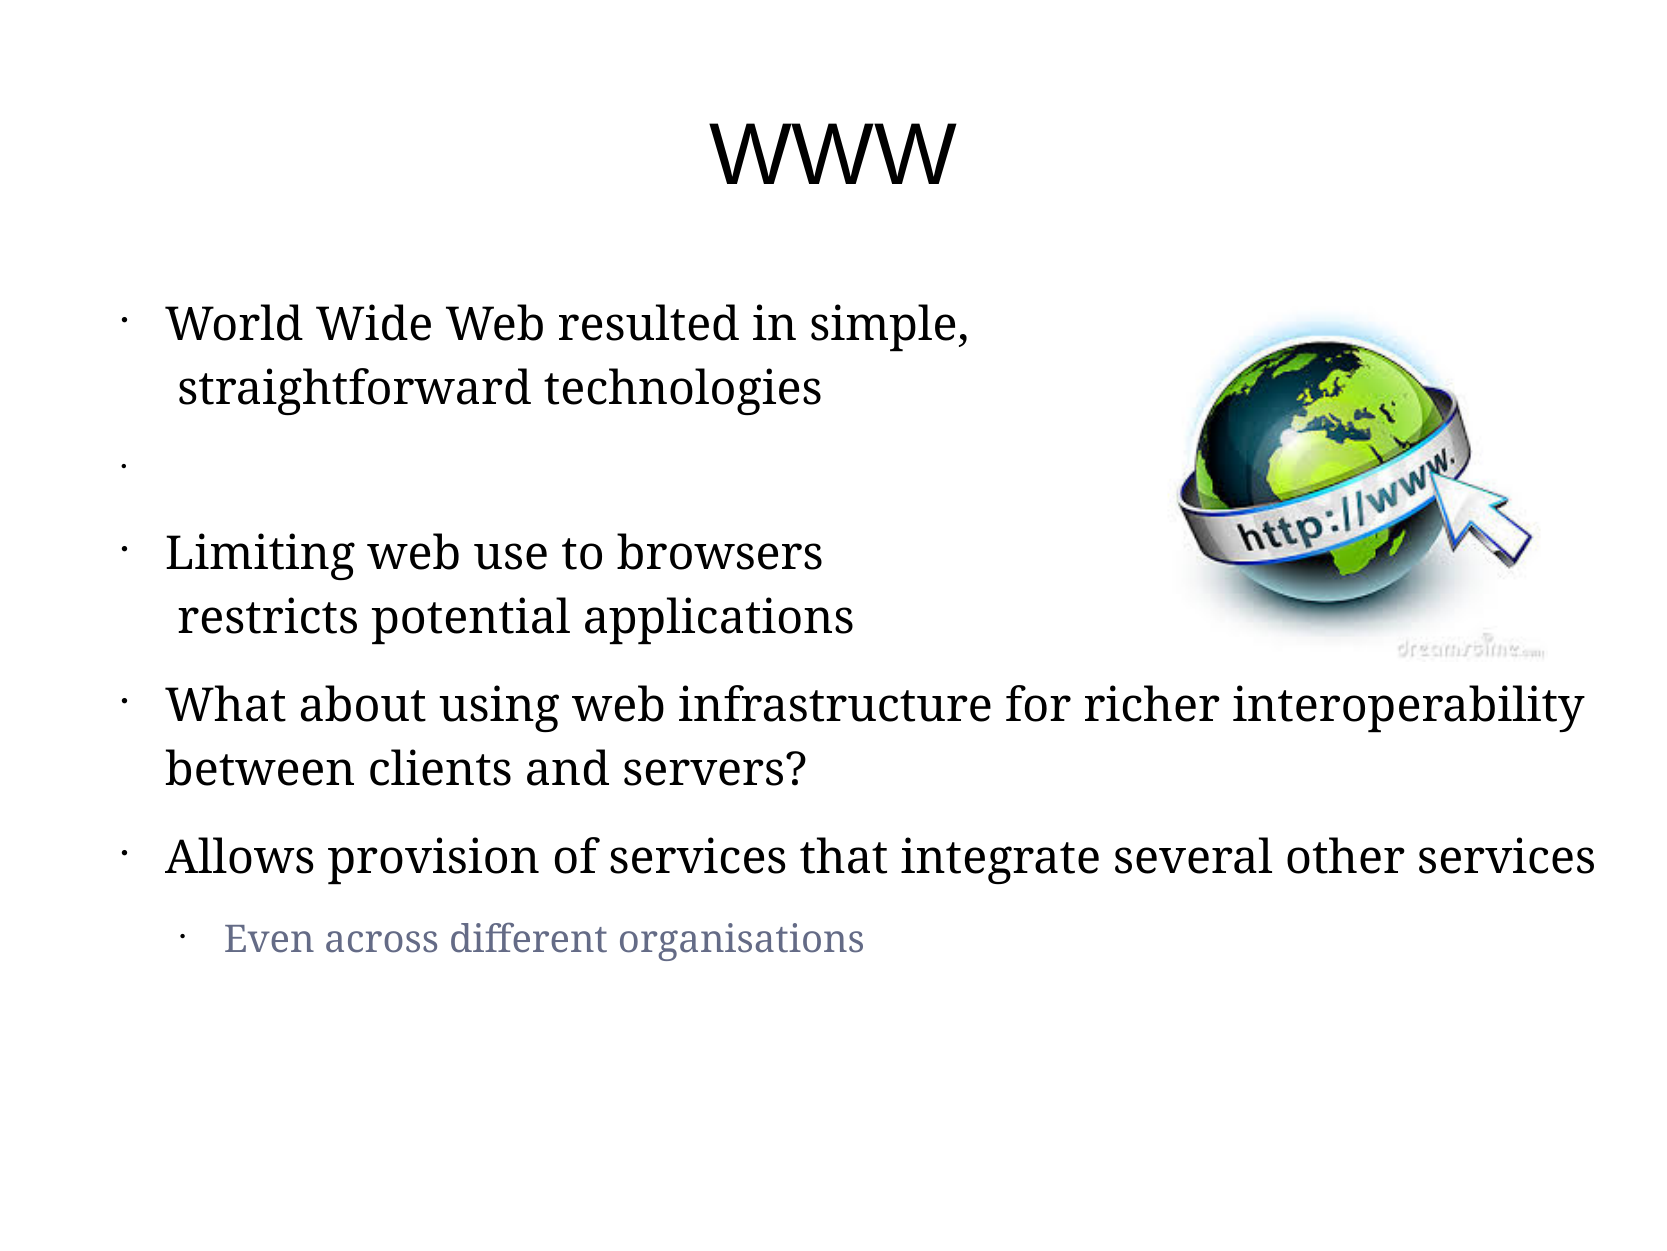

# WWW
World Wide Web resulted in simple,
 straightforward technologies
Limiting web use to browsers
 restricts potential applications
What about using web infrastructure for richer interoperability between clients and servers?
Allows provision of services that integrate several other services
Even across different organisations